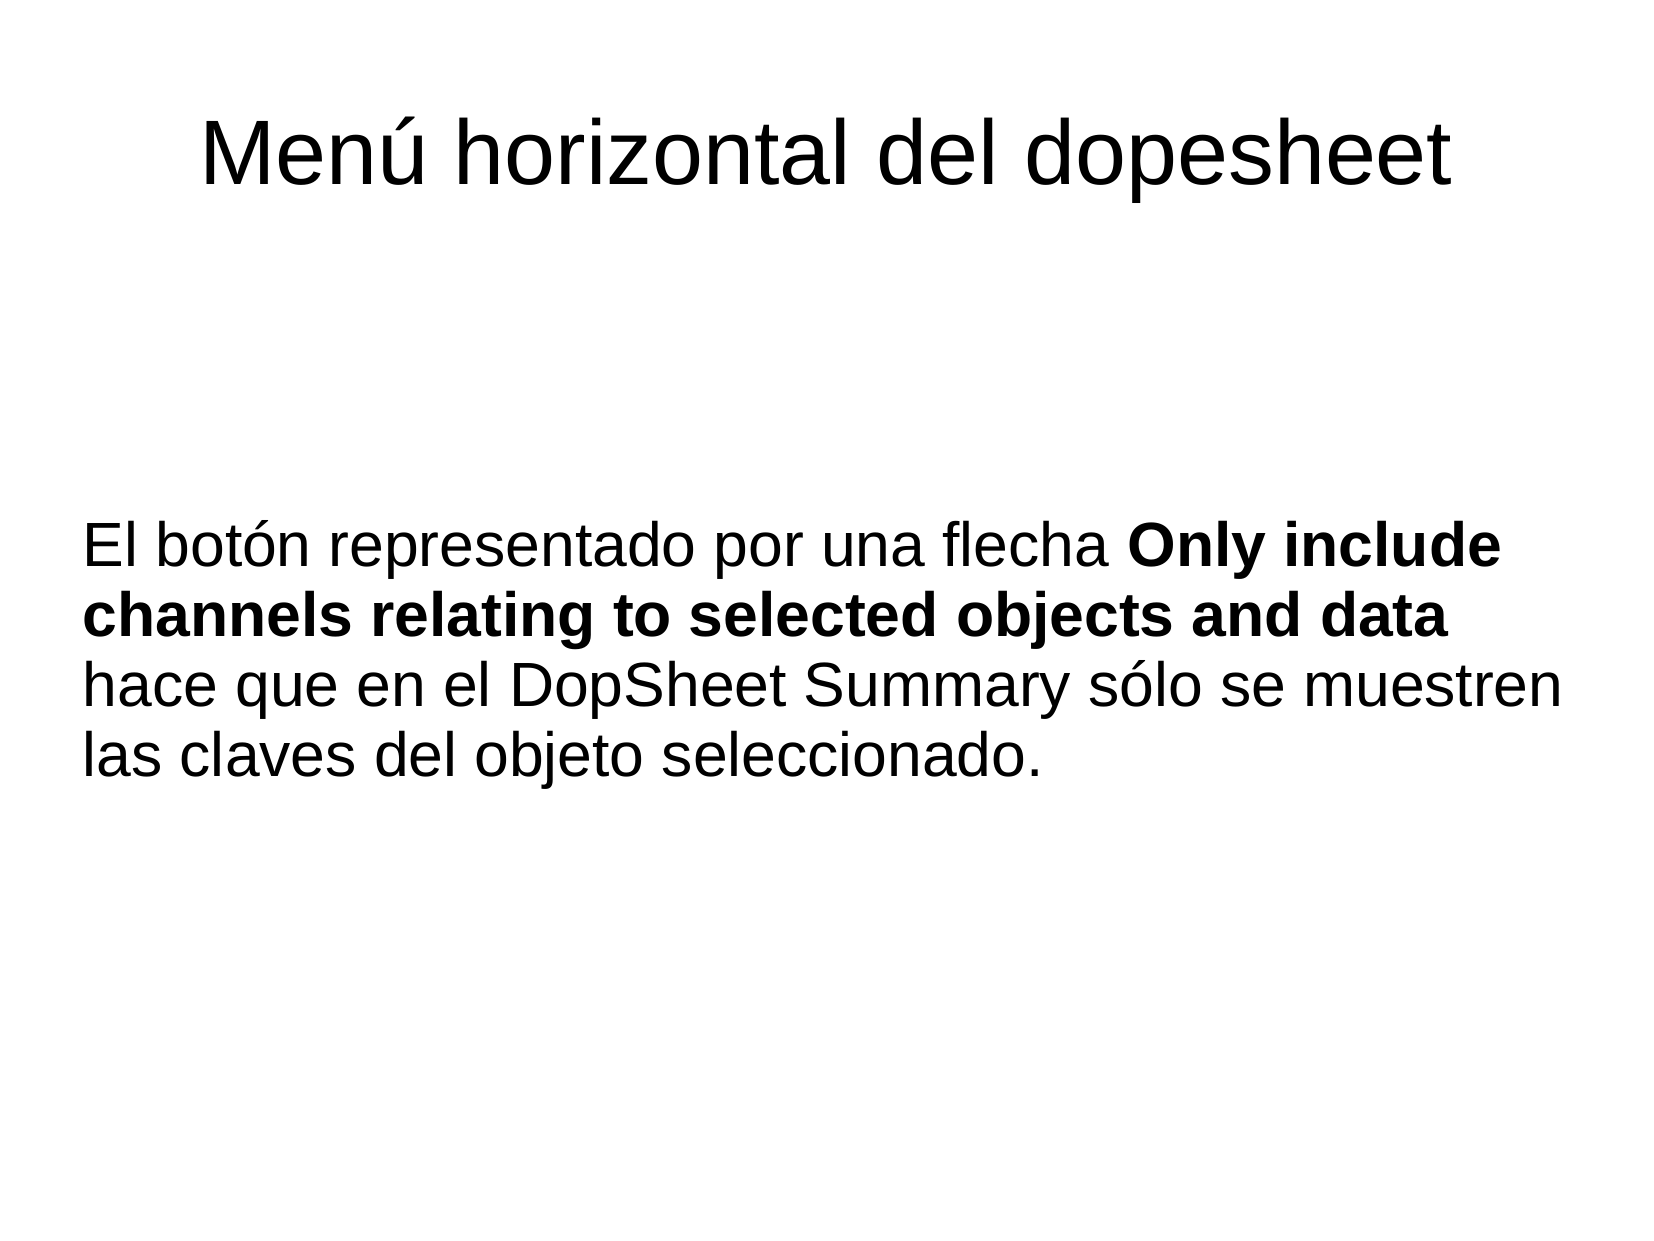

# Menú horizontal del dopesheet
El botón representado por una flecha Only include channels relating to selected objects and data hace que en el DopSheet Summary sólo se muestren las claves del objeto seleccionado.